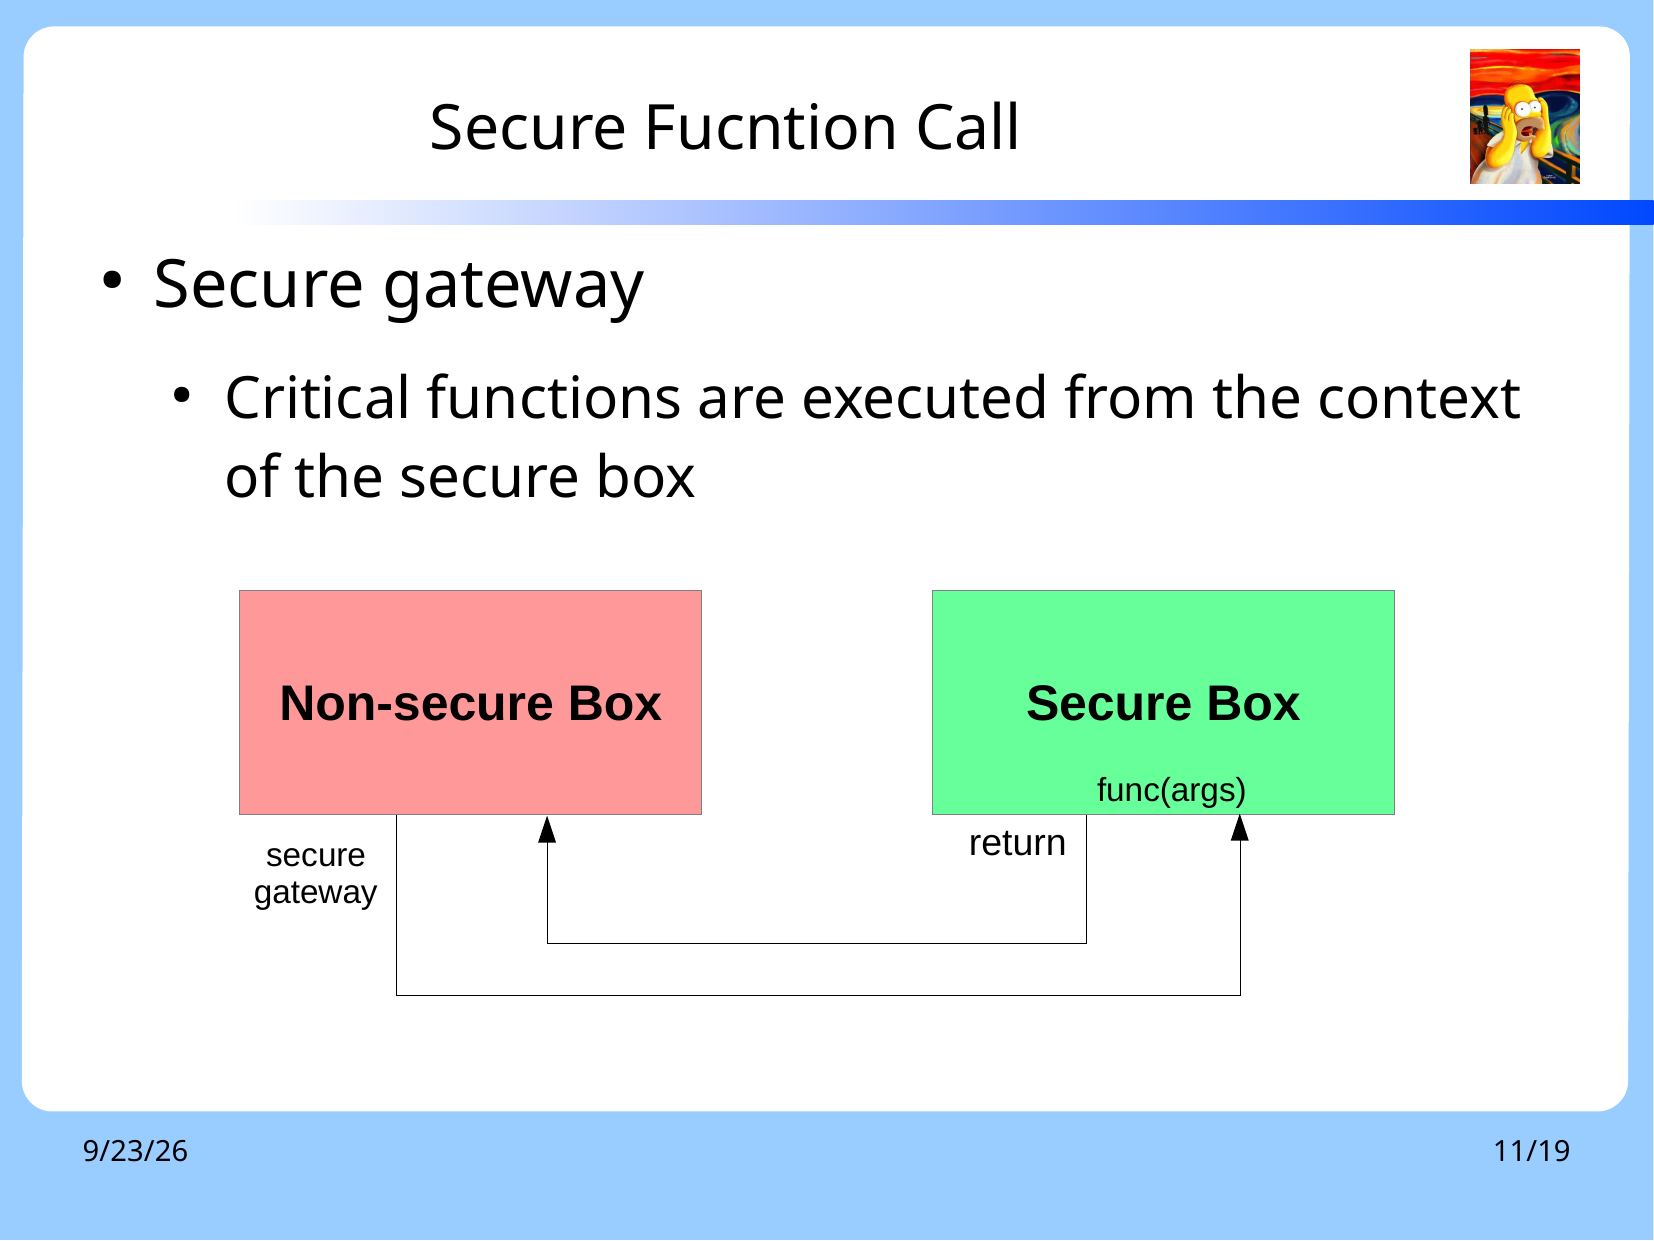

# Secure Fucntion Call
Secure gateway
Critical functions are executed from the context of the secure box
Non-secure Box
Secure Box
func(args)
return
secure
gateway
11